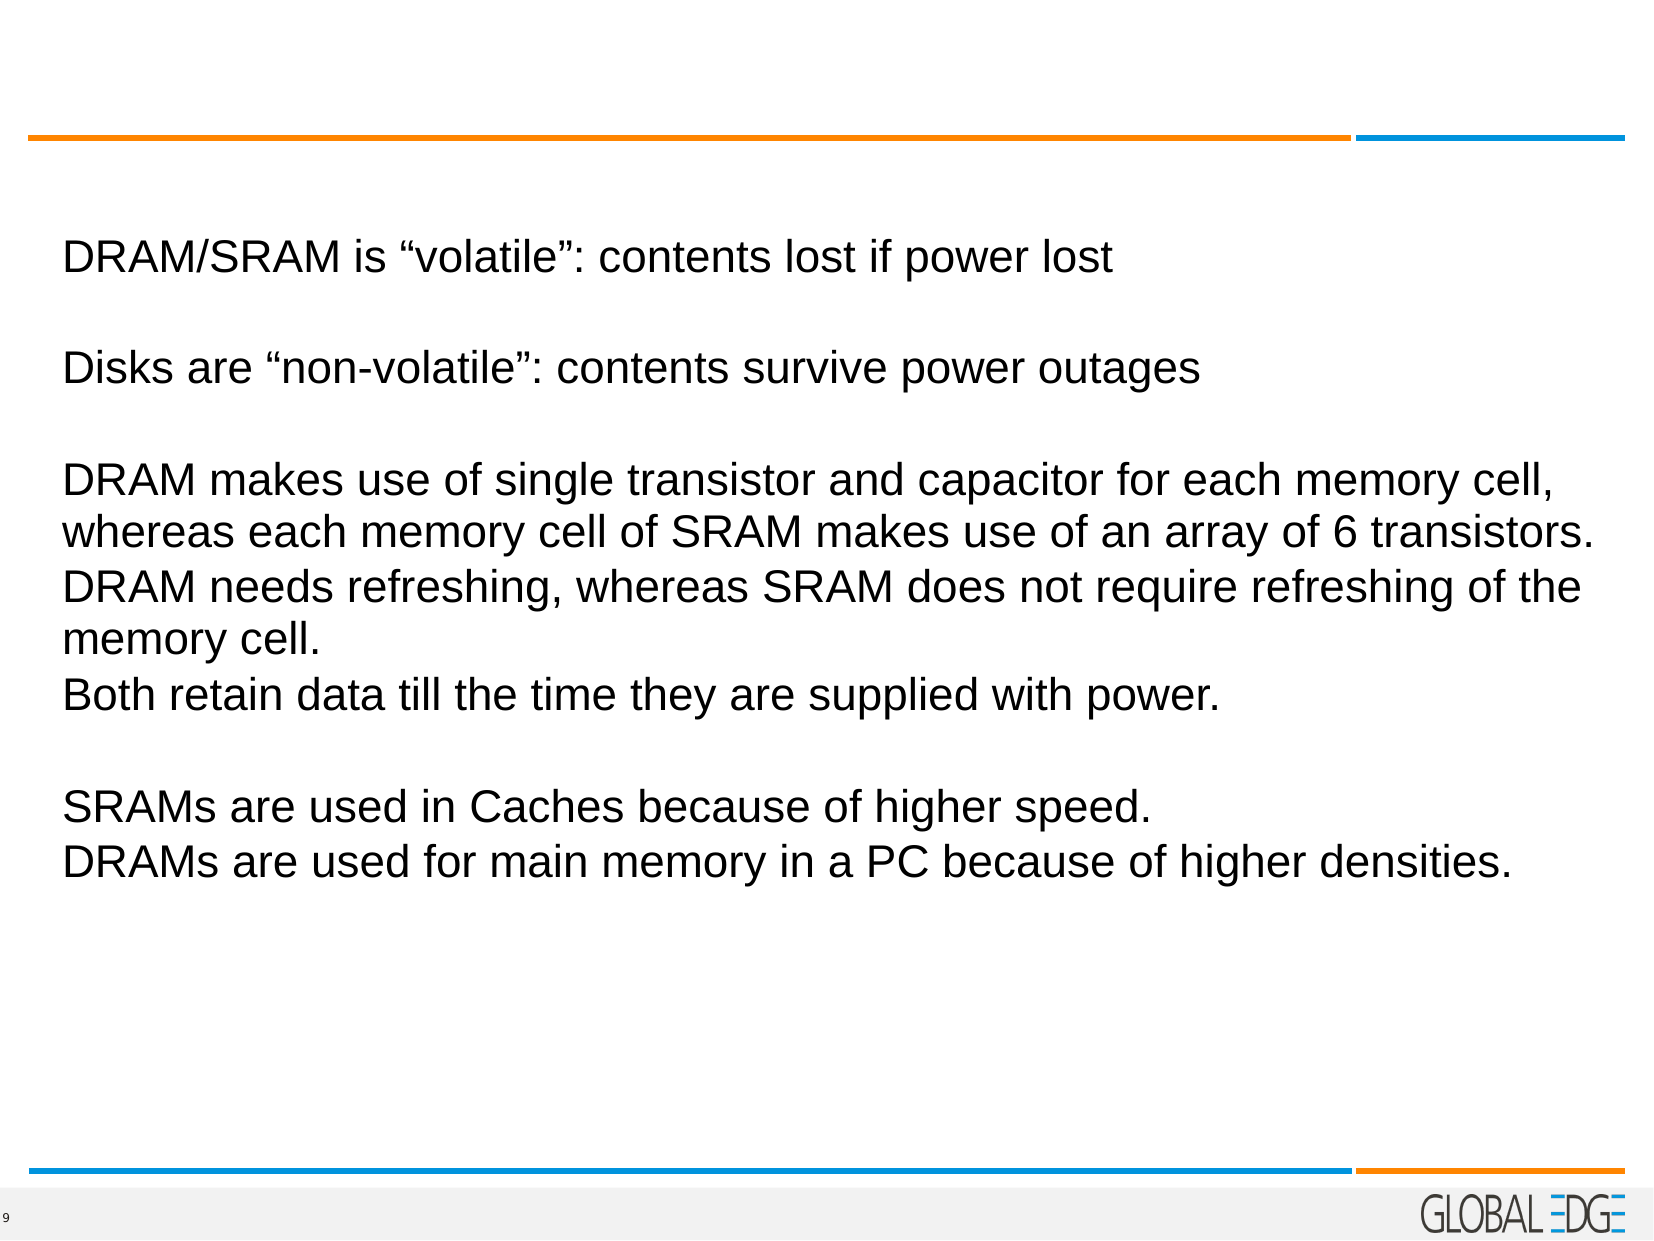

DRAM/SRAM is “volatile”: contents lost if power lost
Disks are “non-volatile”: contents survive power outages
DRAM makes use of single transistor and capacitor for each memory cell,
whereas each memory cell of SRAM makes use of an array of 6 transistors.
DRAM needs refreshing, whereas SRAM does not require refreshing of the
memory cell.
Both retain data till the time they are supplied with power.
SRAMs are used in Caches because of higher speed.
DRAMs are used for main memory in a PC because of higher densities.
9